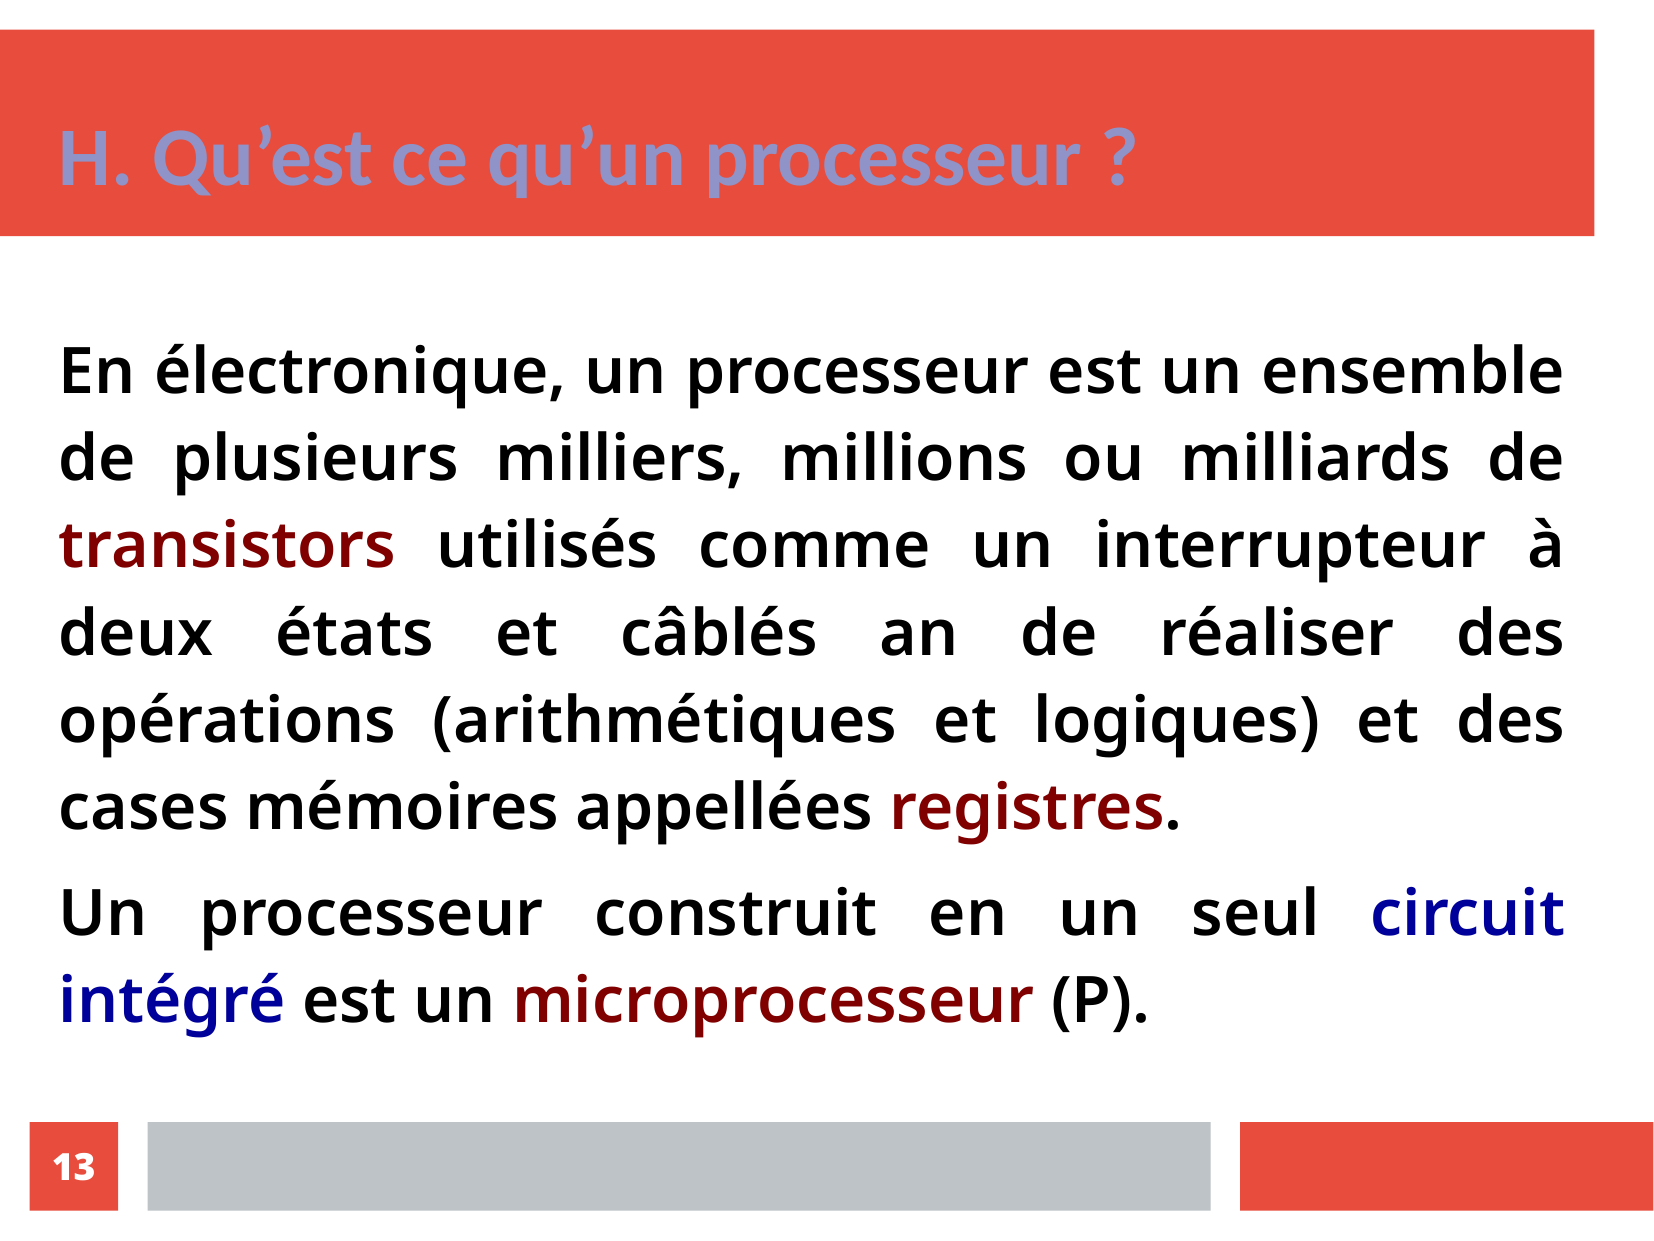

# H. Qu’est ce qu’un processeur ?
En électronique, un processeur est un ensemble de plusieurs milliers, millions ou milliards de transistors utilisés comme un interrupteur à deux états et câblés an de réaliser des opérations (arithmétiques et logiques) et des cases mémoires appellées registres.
Un processeur construit en un seul circuit intégré est un microprocesseur (P).
13